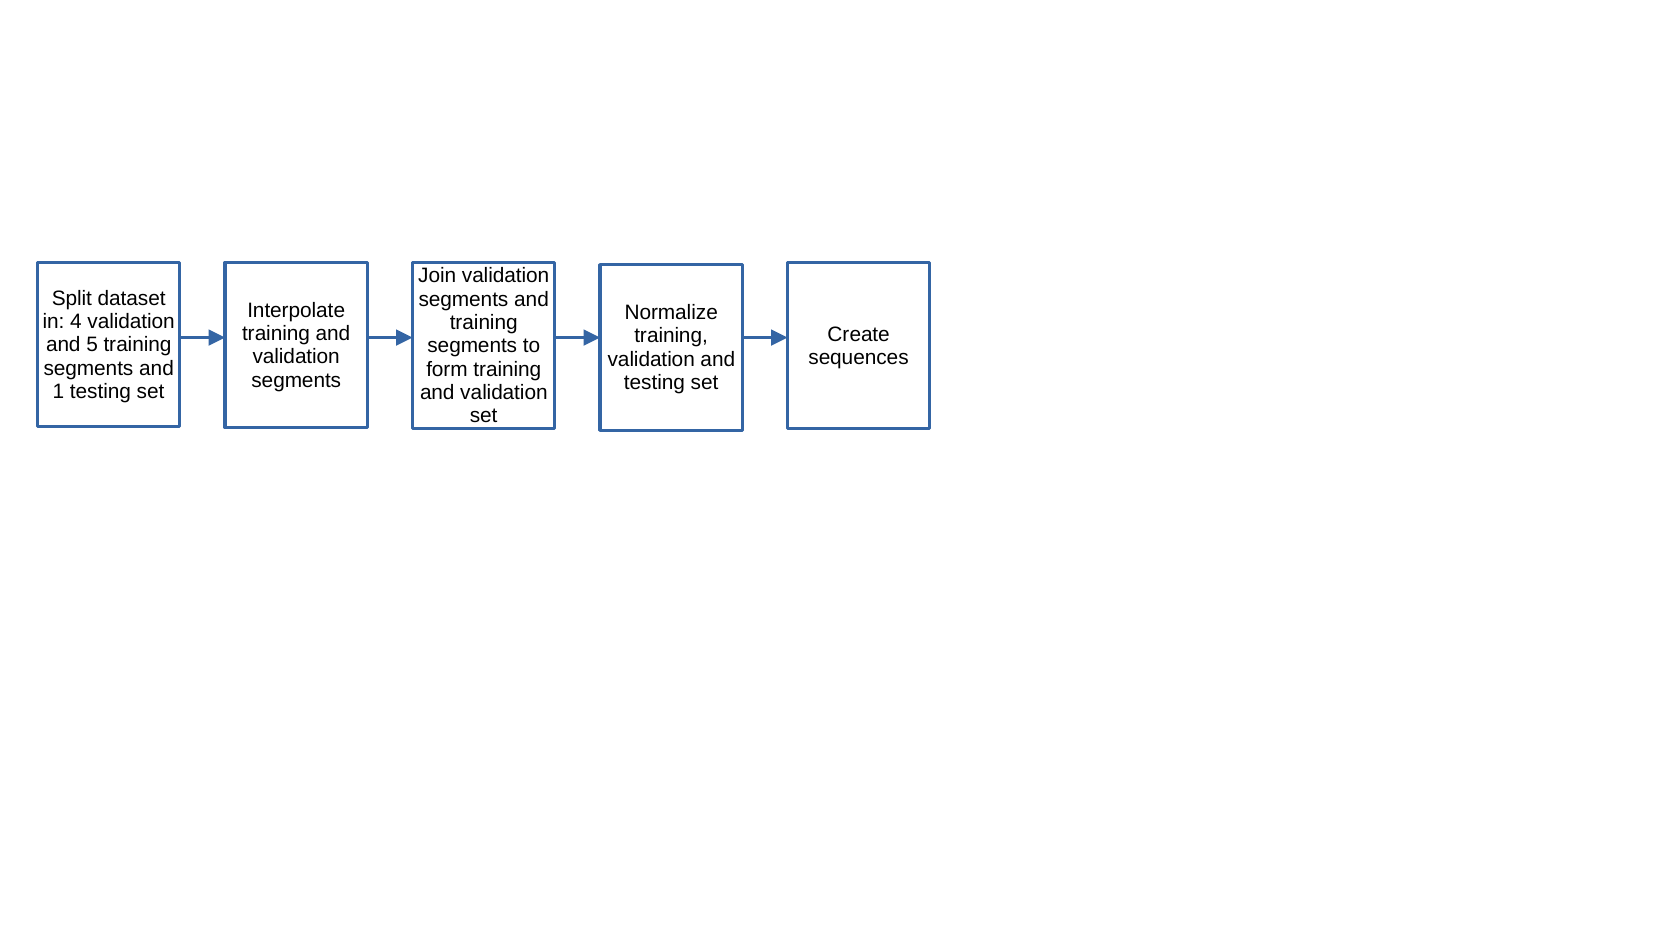

#
Split dataset in: 4 validation and 5 training segments and 1 testing set
Interpolate training and validation segments
Join validation segments and training segments to form training and validation set
Create sequences
Normalize training, validation and testing set